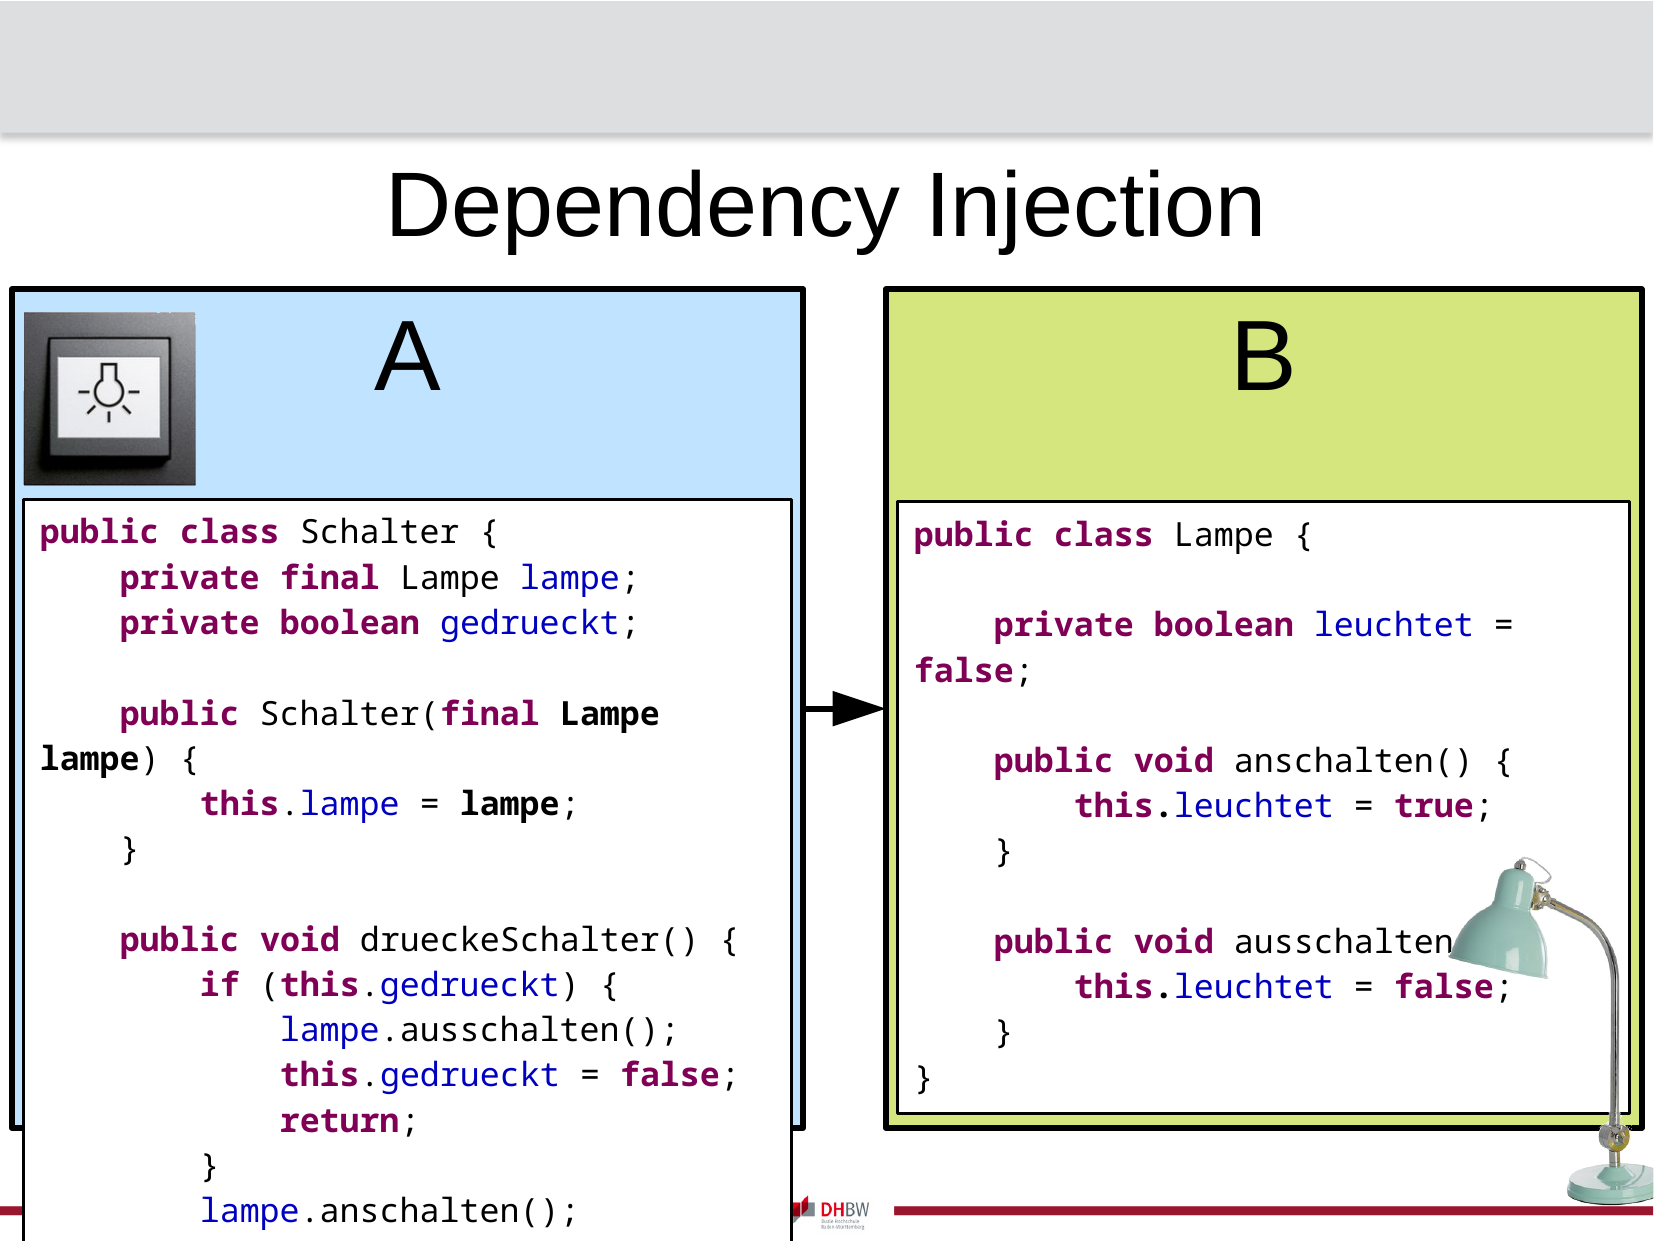

# Dependency Injection
A
B
public class Schalter {
 private final Lampe lampe;
 private boolean gedrueckt;
 public Schalter(final Lampe lampe) {
 this.lampe = lampe;
 }
 public void drueckeSchalter() {
 if (this.gedrueckt) {
 lampe.ausschalten();
 this.gedrueckt = false;
 return;
 }
 lampe.anschalten();
 this.gedrueckt = true;
 }
}
public class Lampe {
 private boolean leuchtet = false;
 public void anschalten() {
 this.leuchtet = true;
 }
 public void ausschalten() {
 this.leuchtet = false;
 }
}